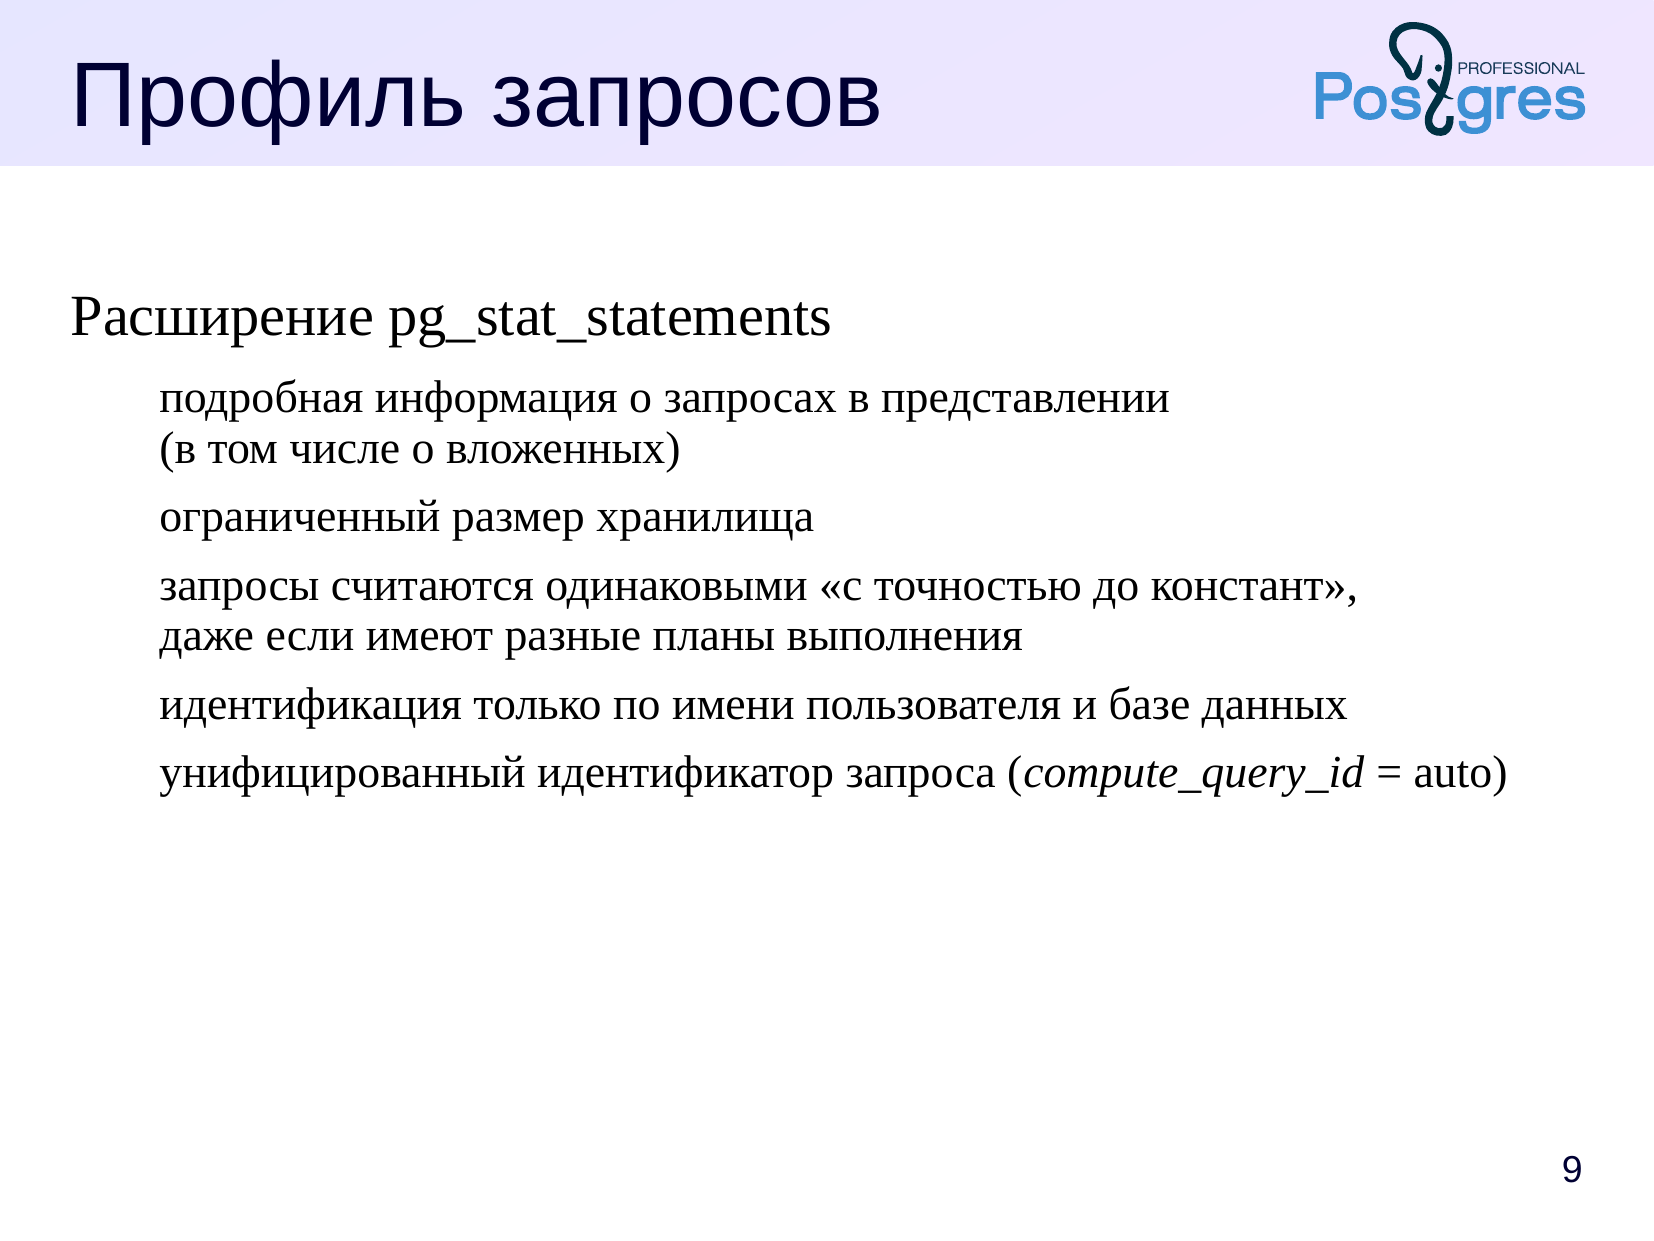

# Профиль запросов
Расширение pg_stat_statements
подробная информация о запросах в представлении
(в том числе о вложенных)
ограниченный размер хранилища
запросы считаются одинаковыми «с точностью до констант»,
даже если имеют разные планы выполнения
идентификация только по имени пользователя и базе данных
унифицированный идентификатор запроса (compute_query_id = auto)